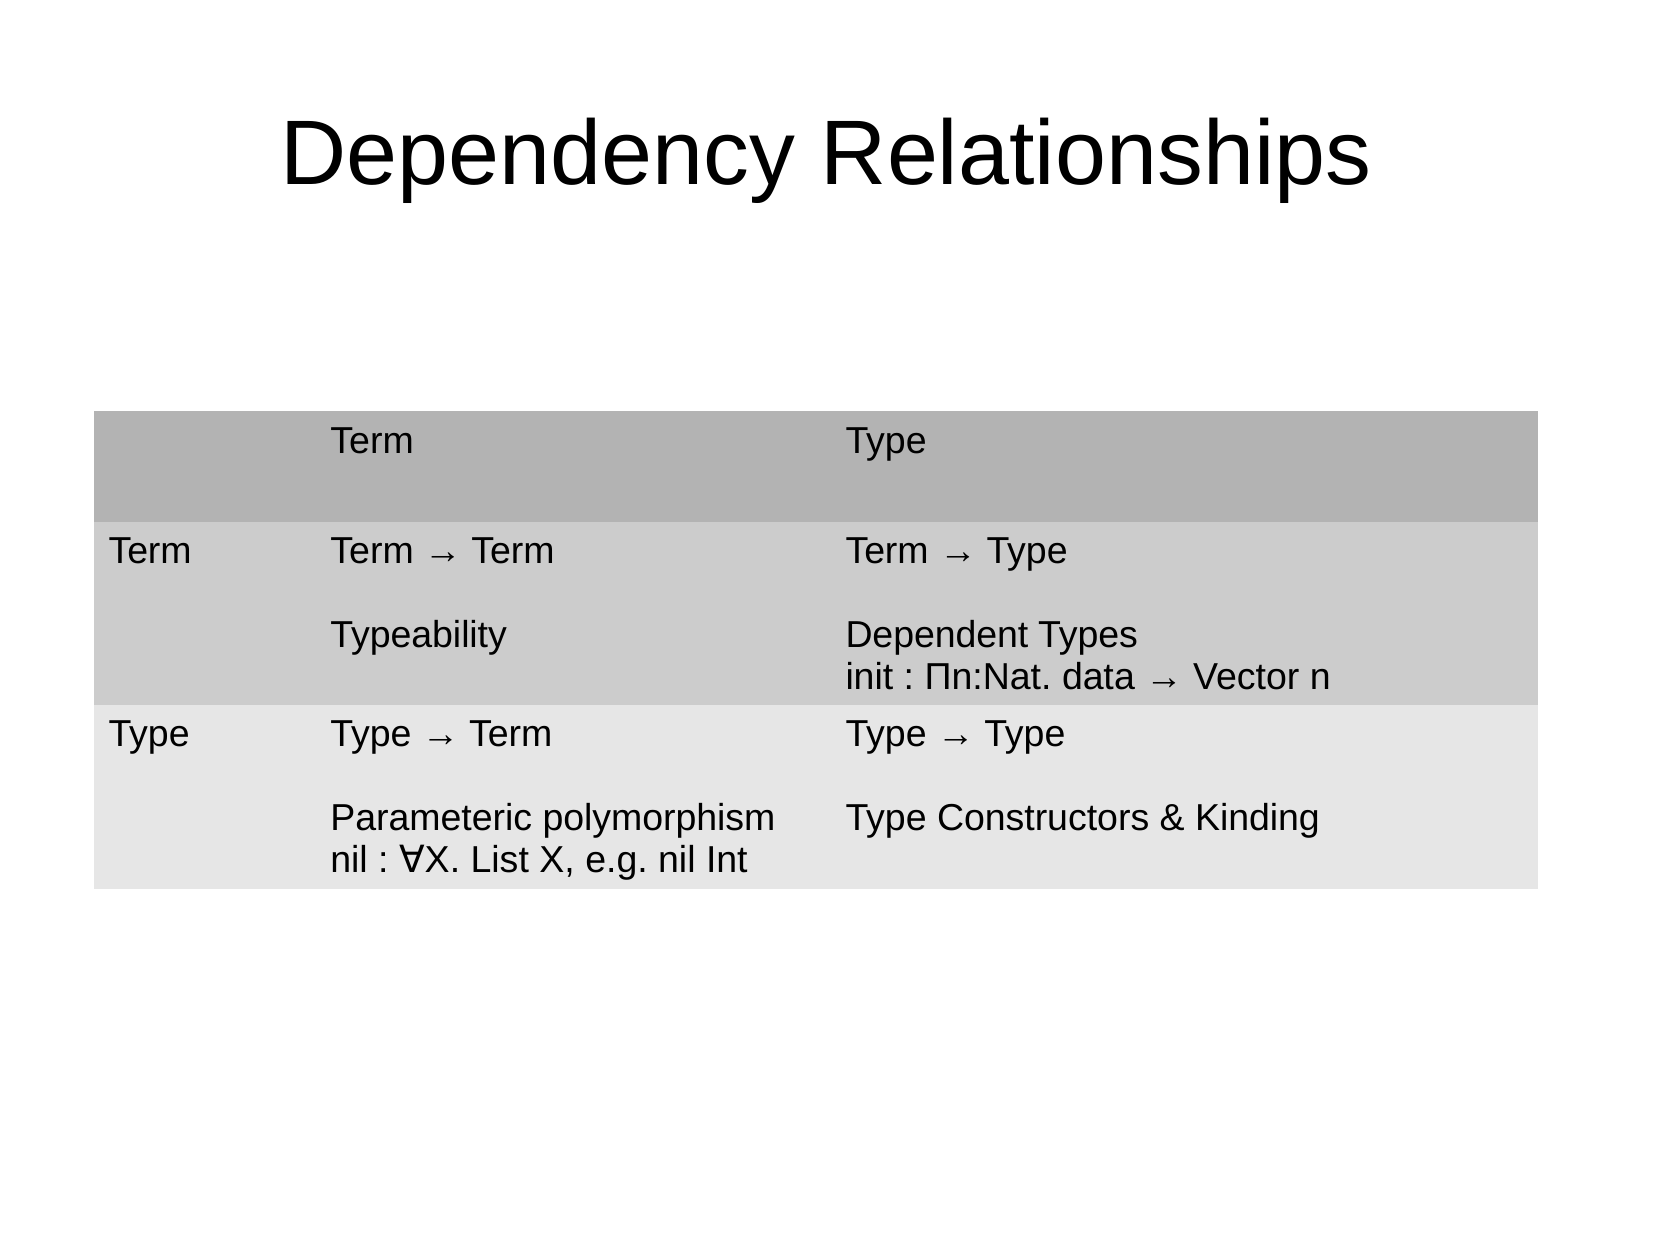

# Dependency Relationships
| | Term | Type |
| --- | --- | --- |
| Term | Term → Term Typeability | Term → Type Dependent Types init : Πn:Nat. data → Vector n |
| Type | Type → Term Parameteric polymorphism nil : ∀X. List X, e.g. nil Int | Type → Type Type Constructors & Kinding |